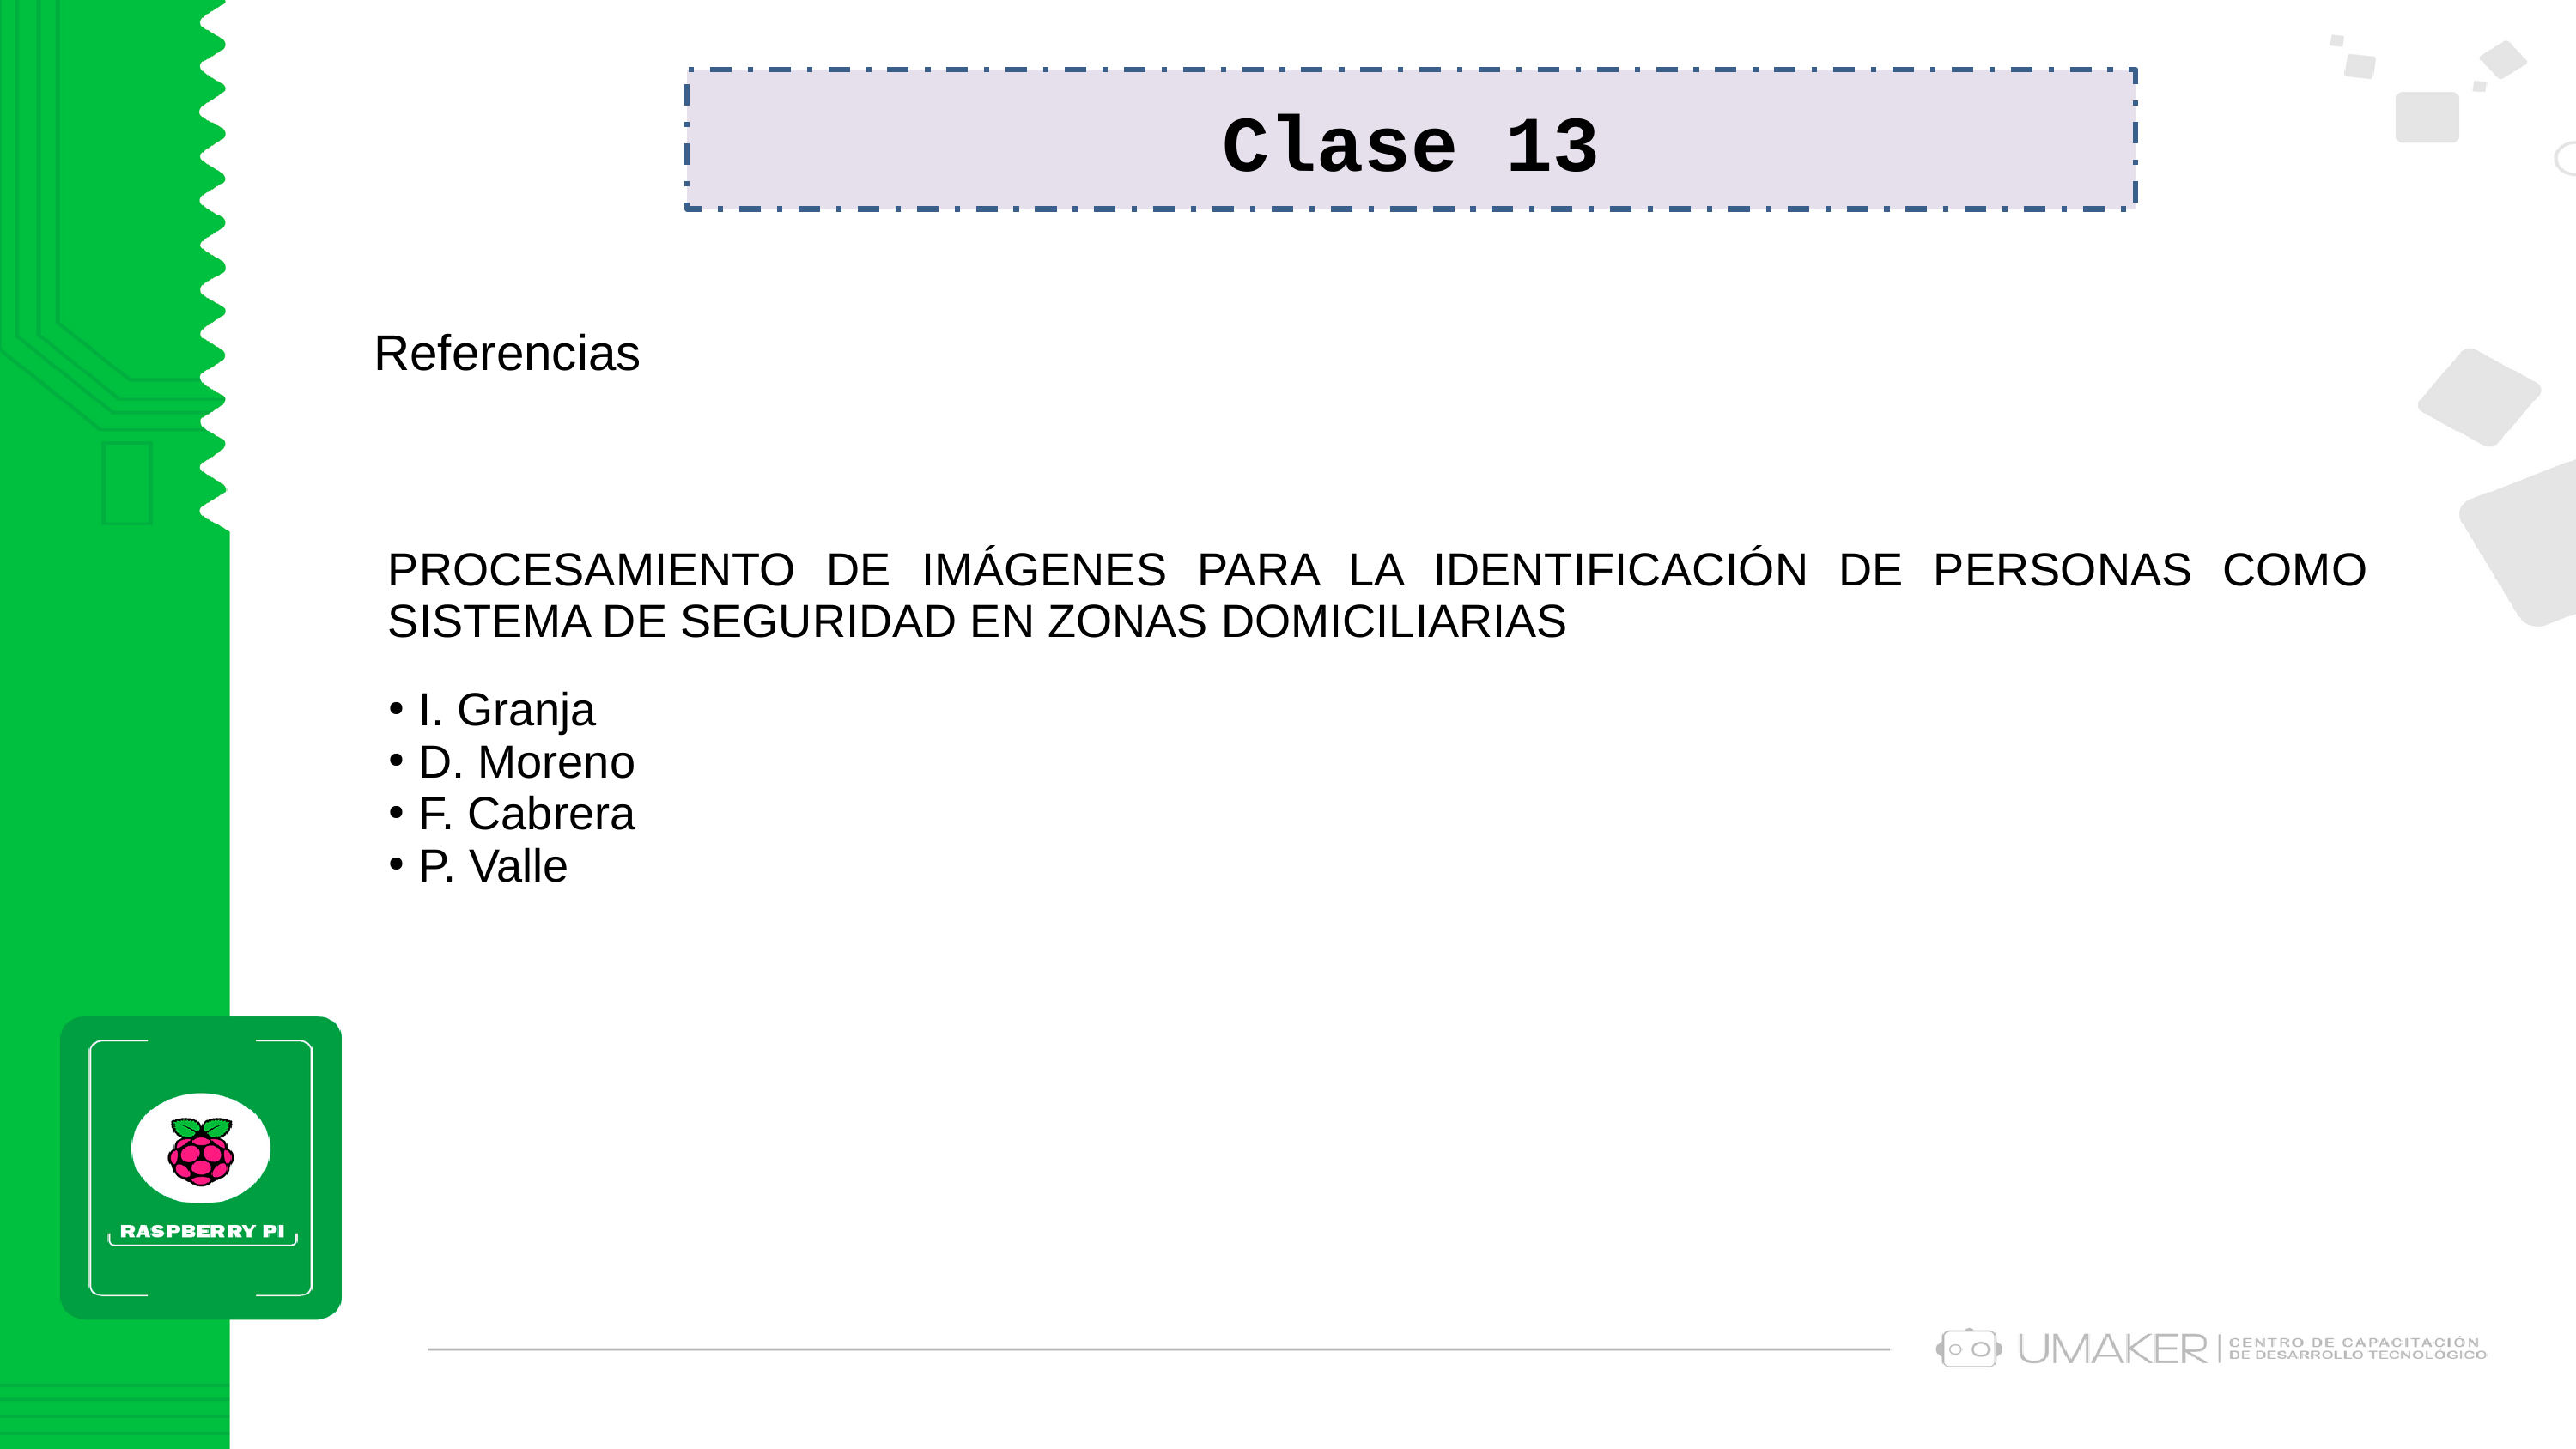

Clase 13
Referencias
PROCESAMIENTO DE IMÁGENES PARA LA IDENTIFICACIÓN DE PERSONAS COMO SISTEMA DE SEGURIDAD EN ZONAS DOMICILIARIAS
I. Granja
D. Moreno
F. Cabrera
P. Valle